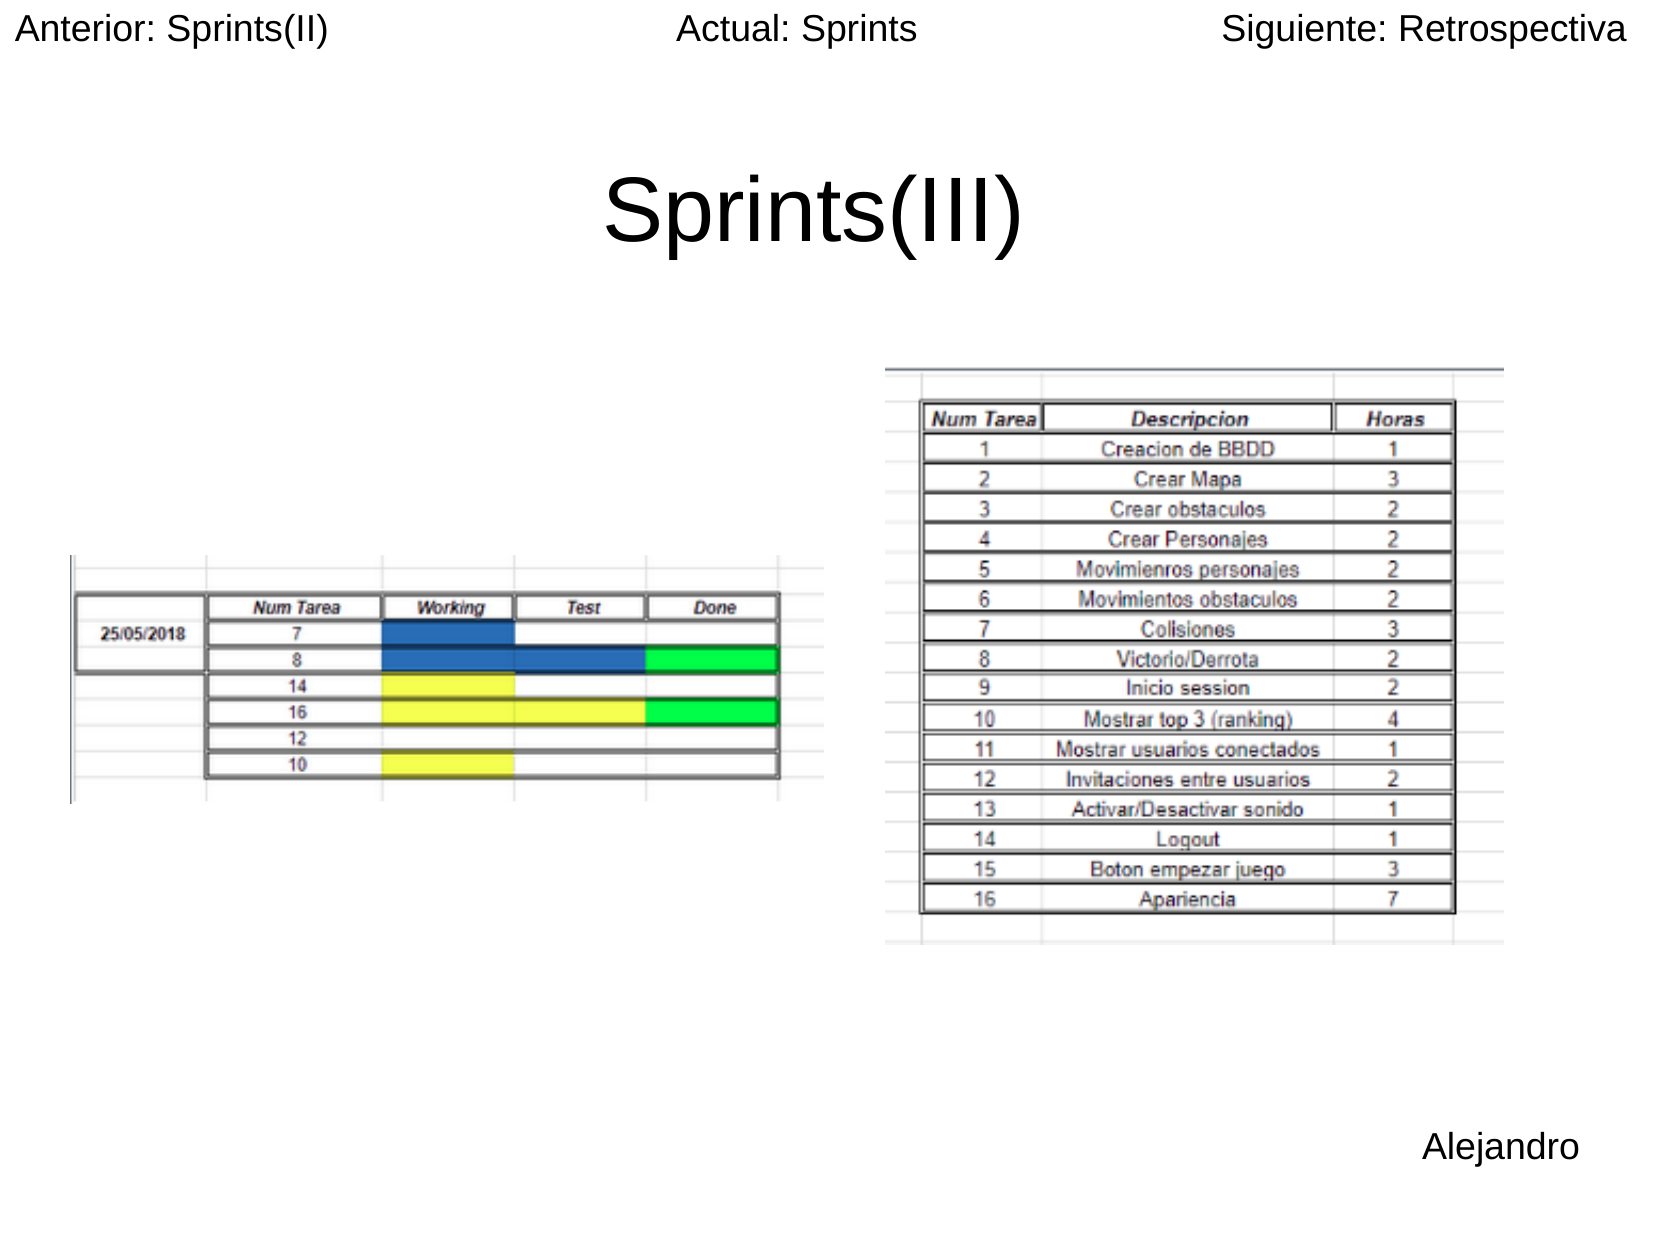

Anterior: Sprints(II)
Actual: Sprints
Siguiente: Retrospectiva
# Sprints(III)
Alejandro